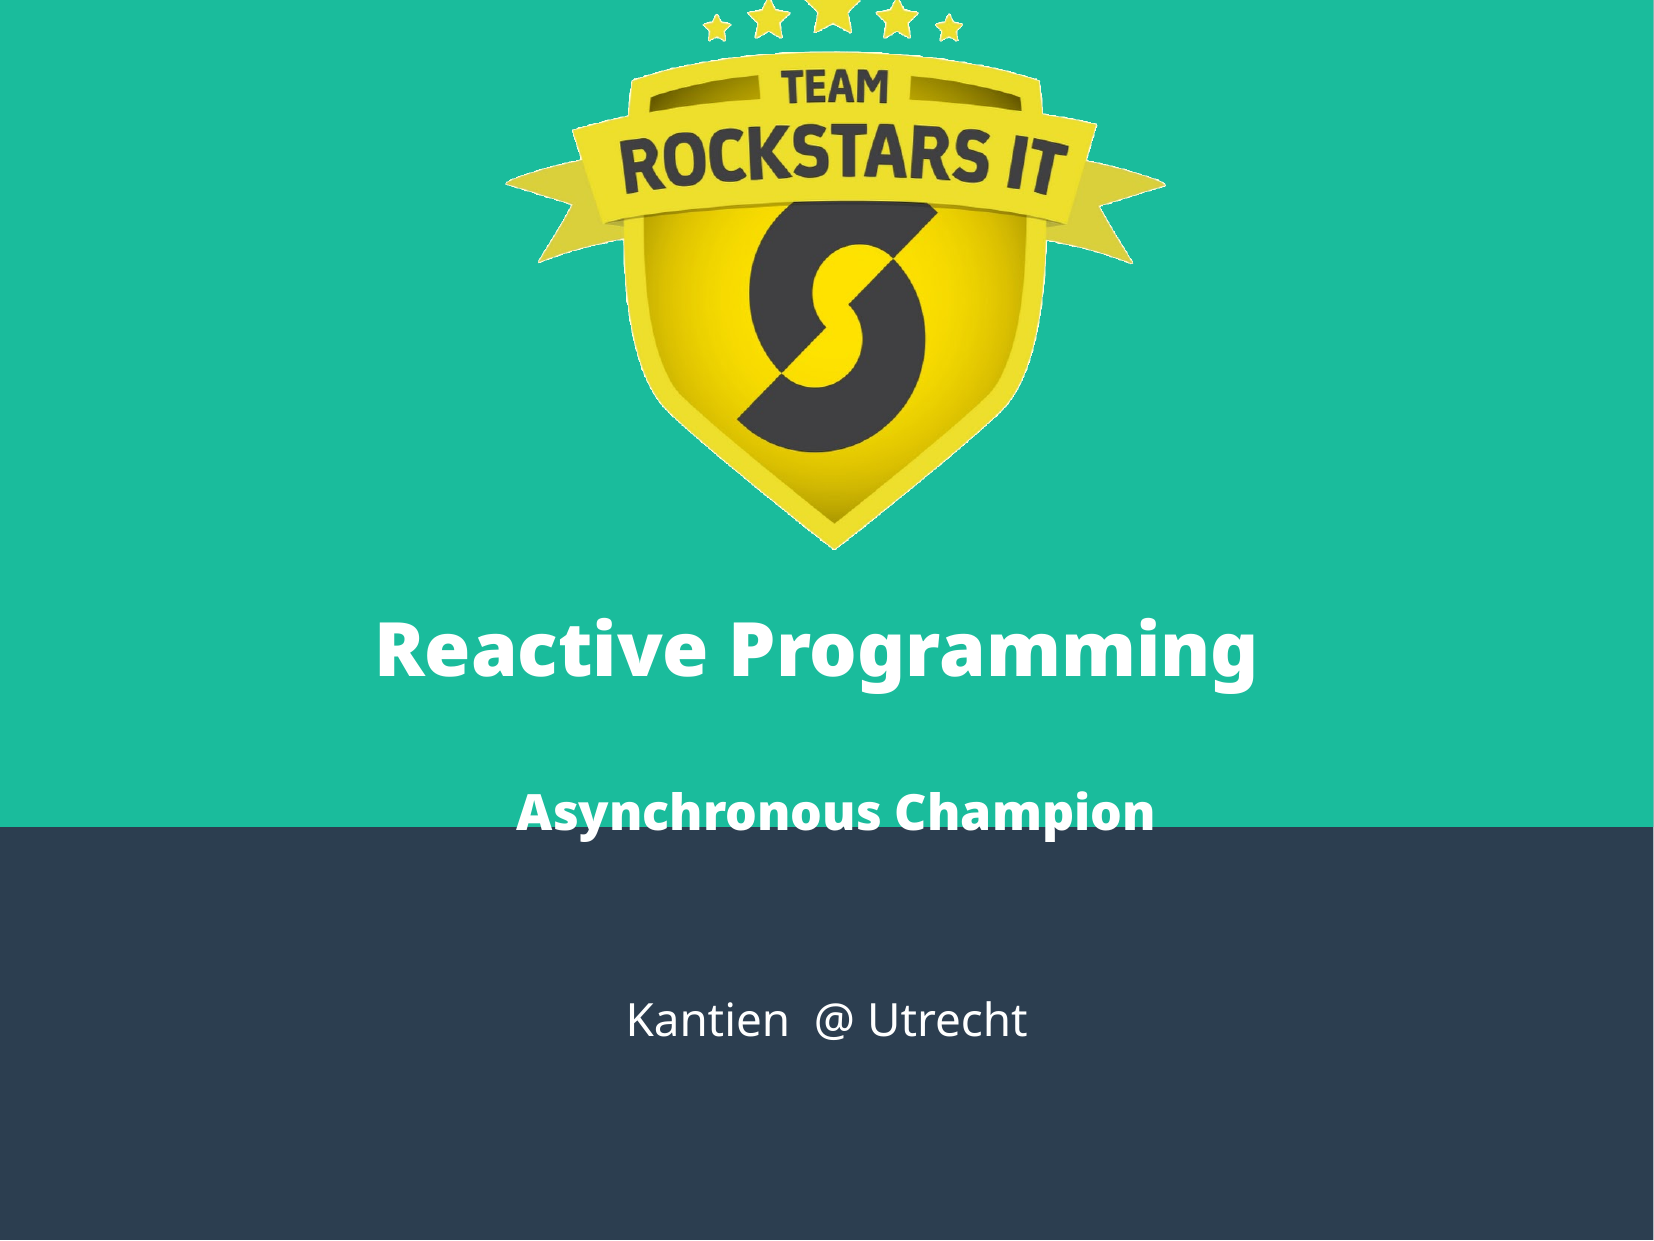

# Reactive Programming Asynchronous Champion
Kantien @ Utrecht